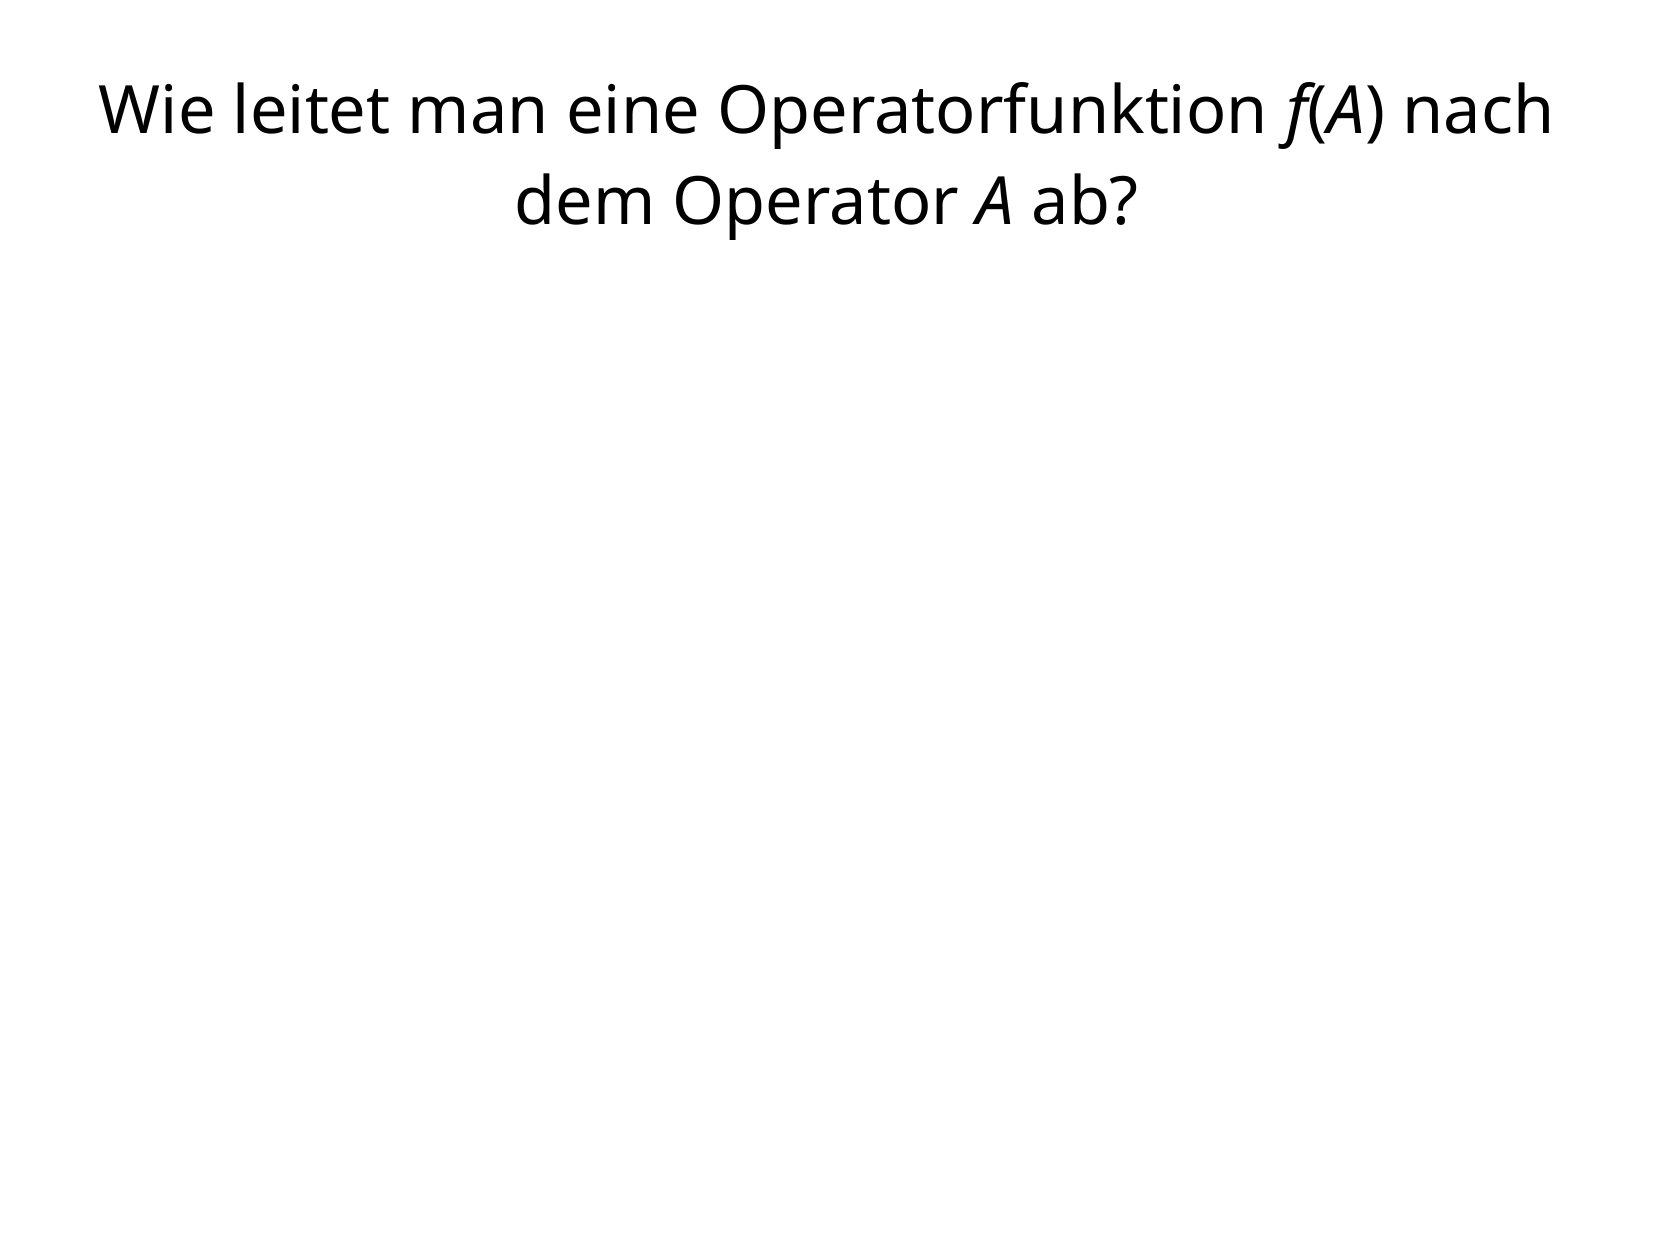

# Wie leitet man eine Operatorfunktion f(A) nach dem Operator A ab?